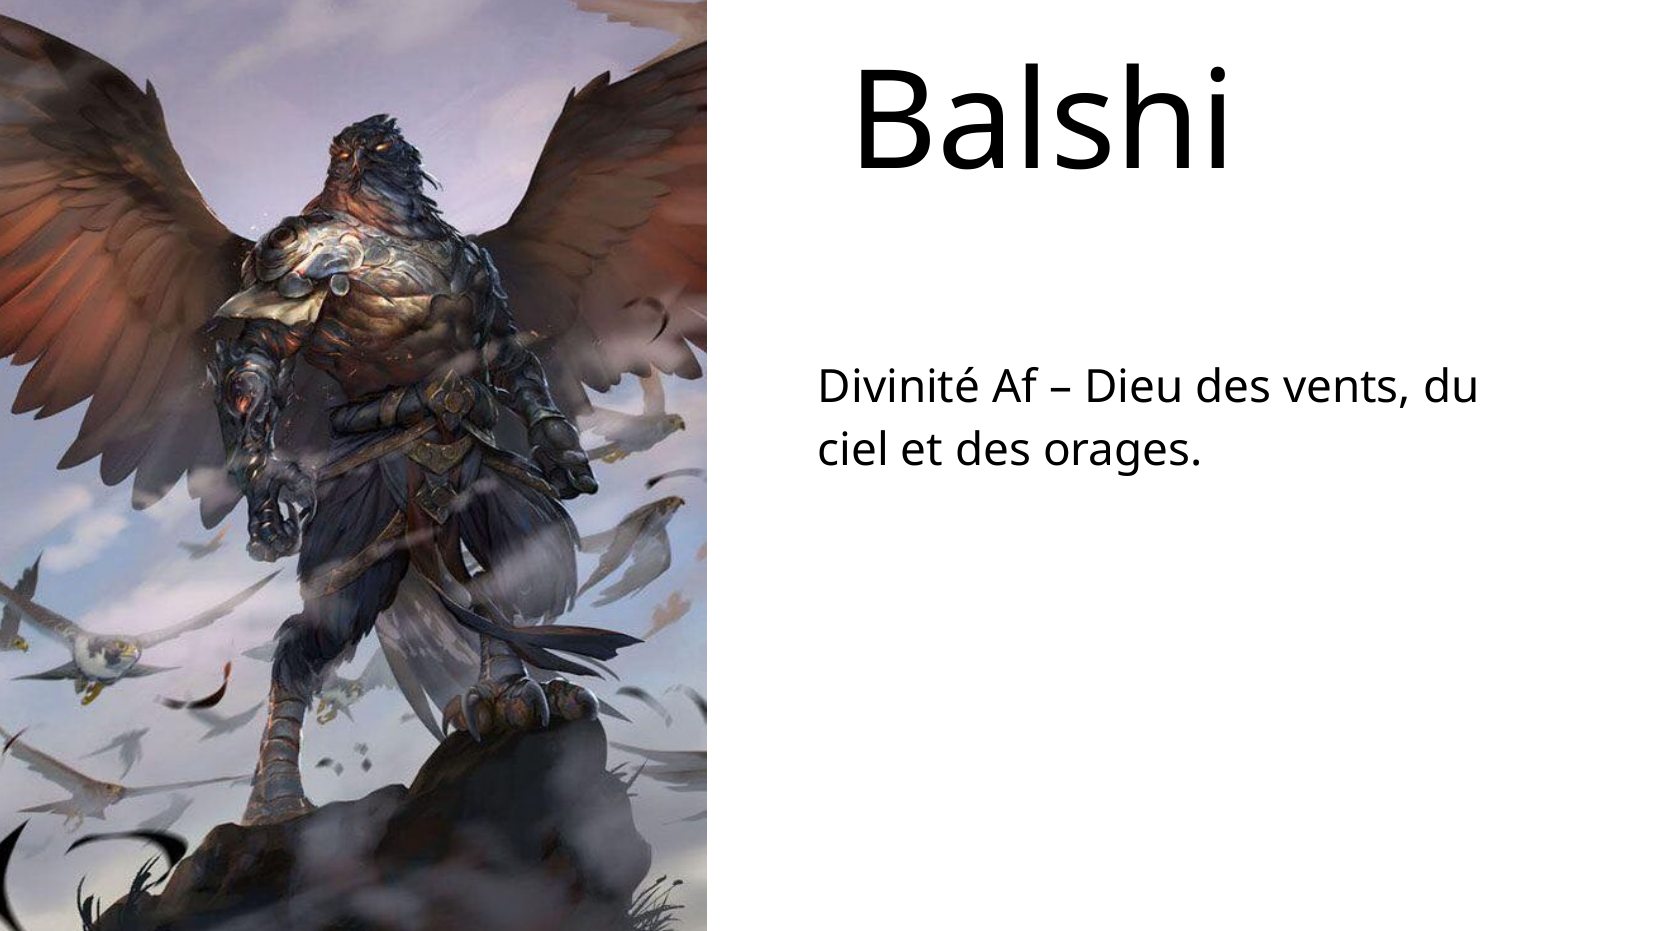

# Balshi
Divinité Af – Dieu des vents, du ciel et des orages.